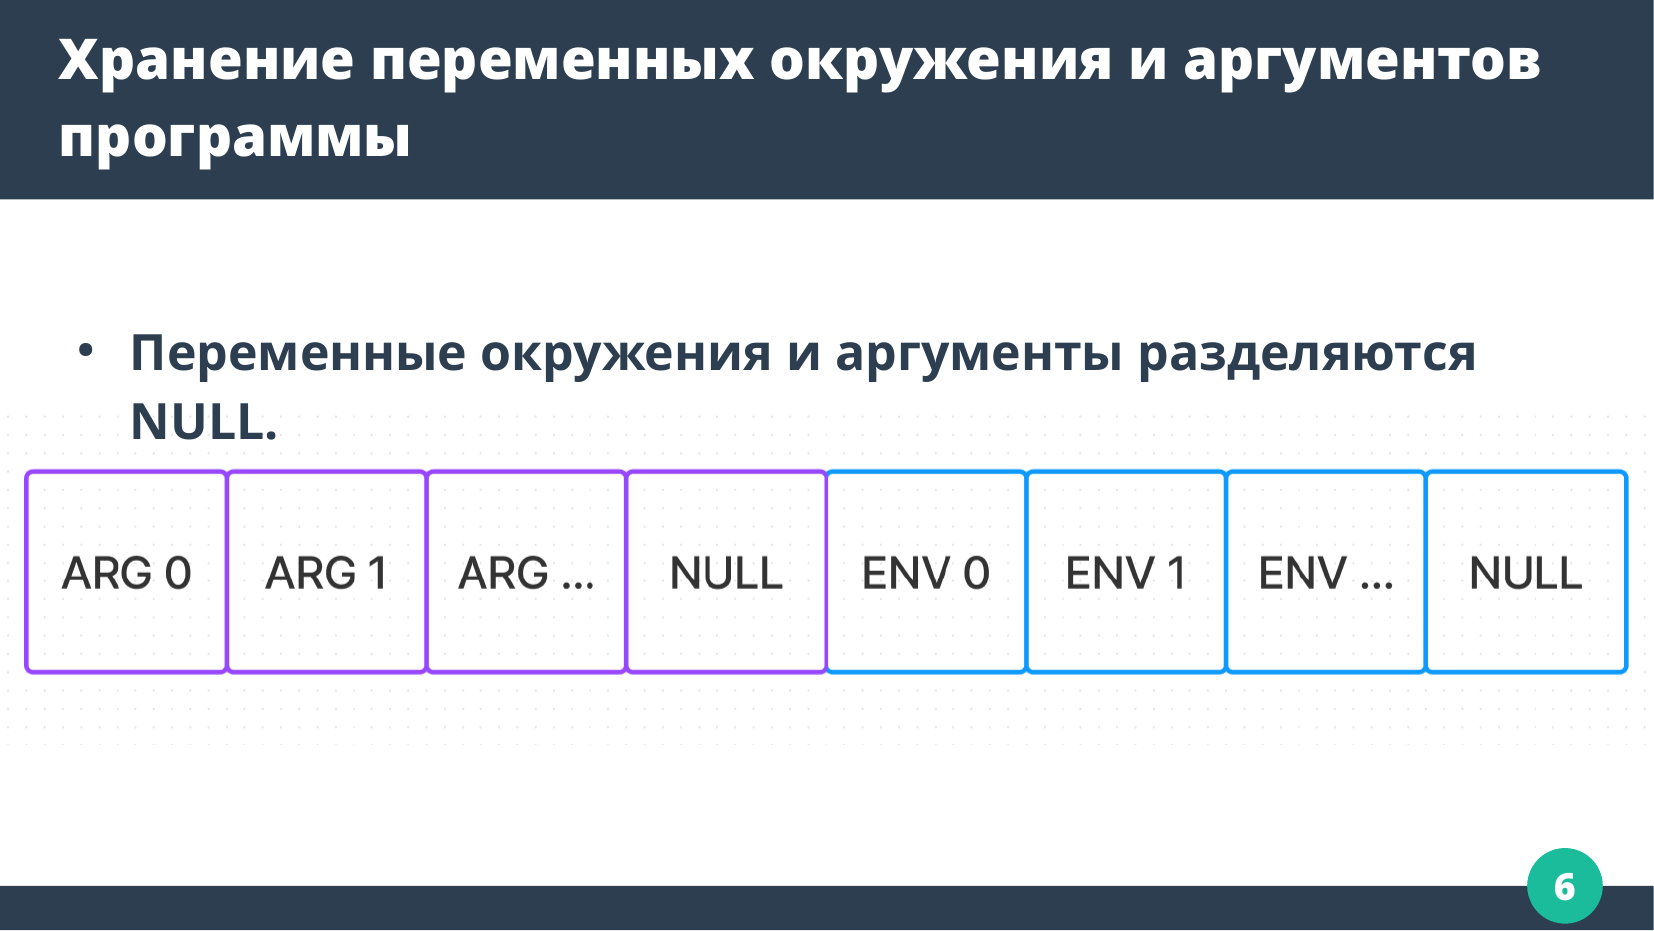

# Хранение переменных окружения и аргументов программы
Переменные окружения и аргументы разделяются NULL.